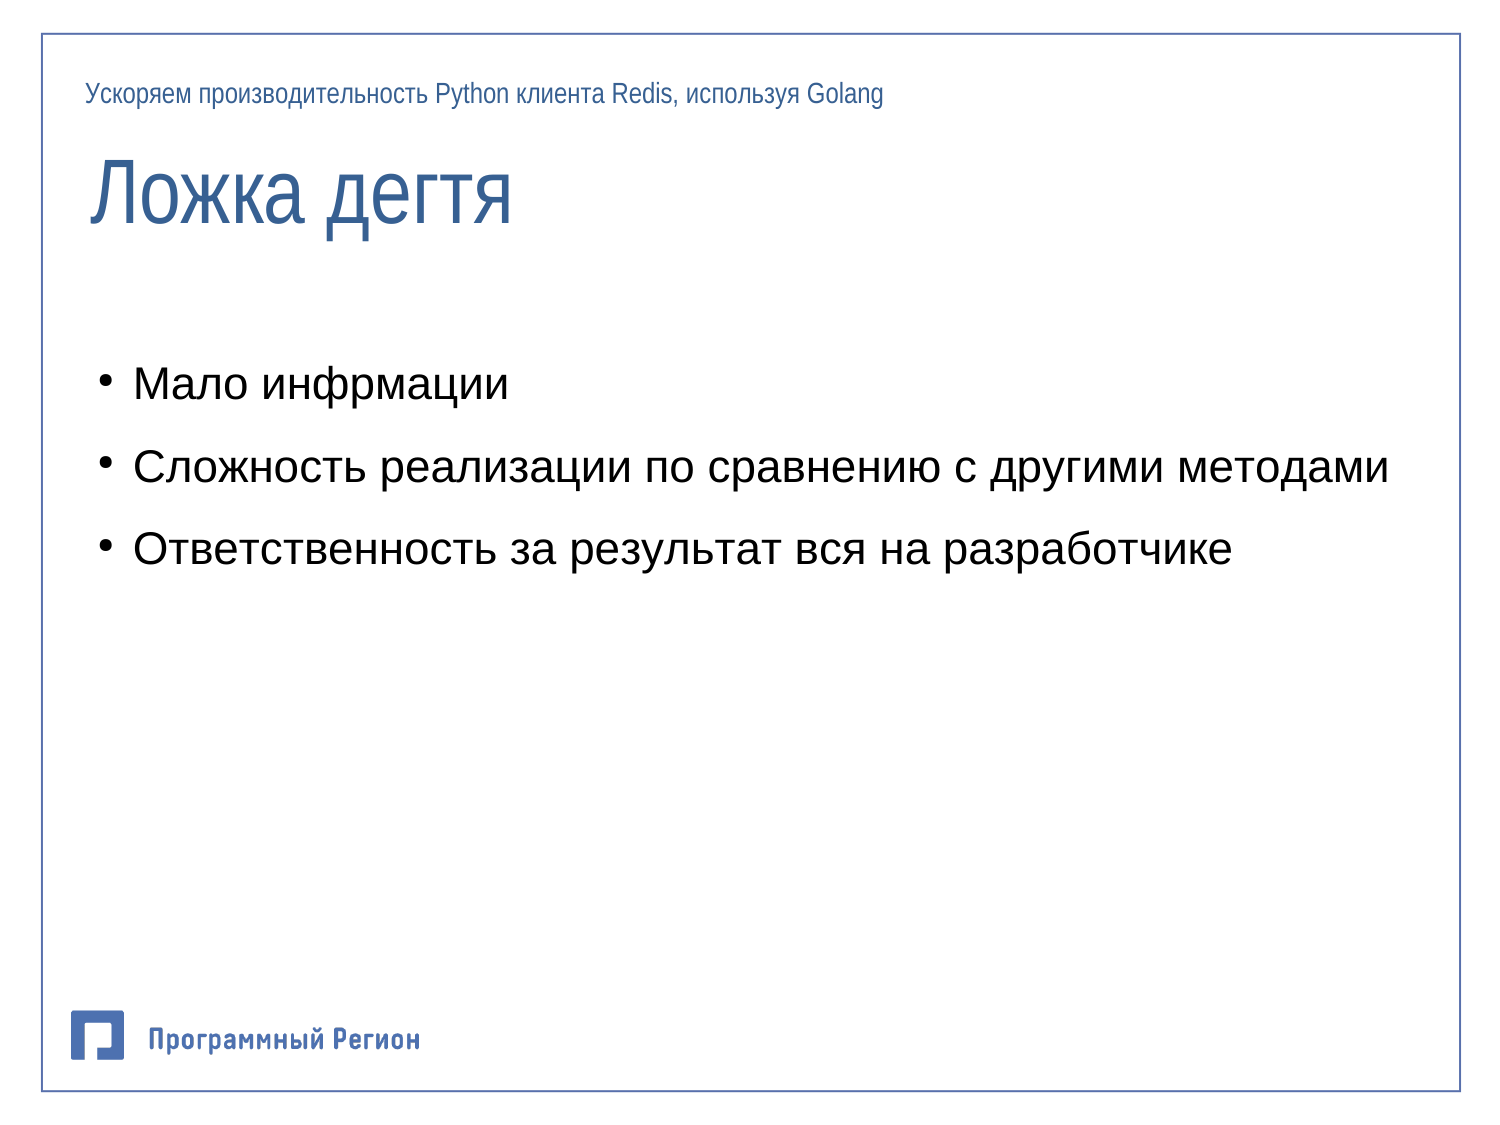

Ускоряем производительность Python клиента Redis, используя Golang
Ложка дегтя
Мало инфрмации
Сложность реализации по сравнению с другими методами
Ответственность за результат вся на разработчике